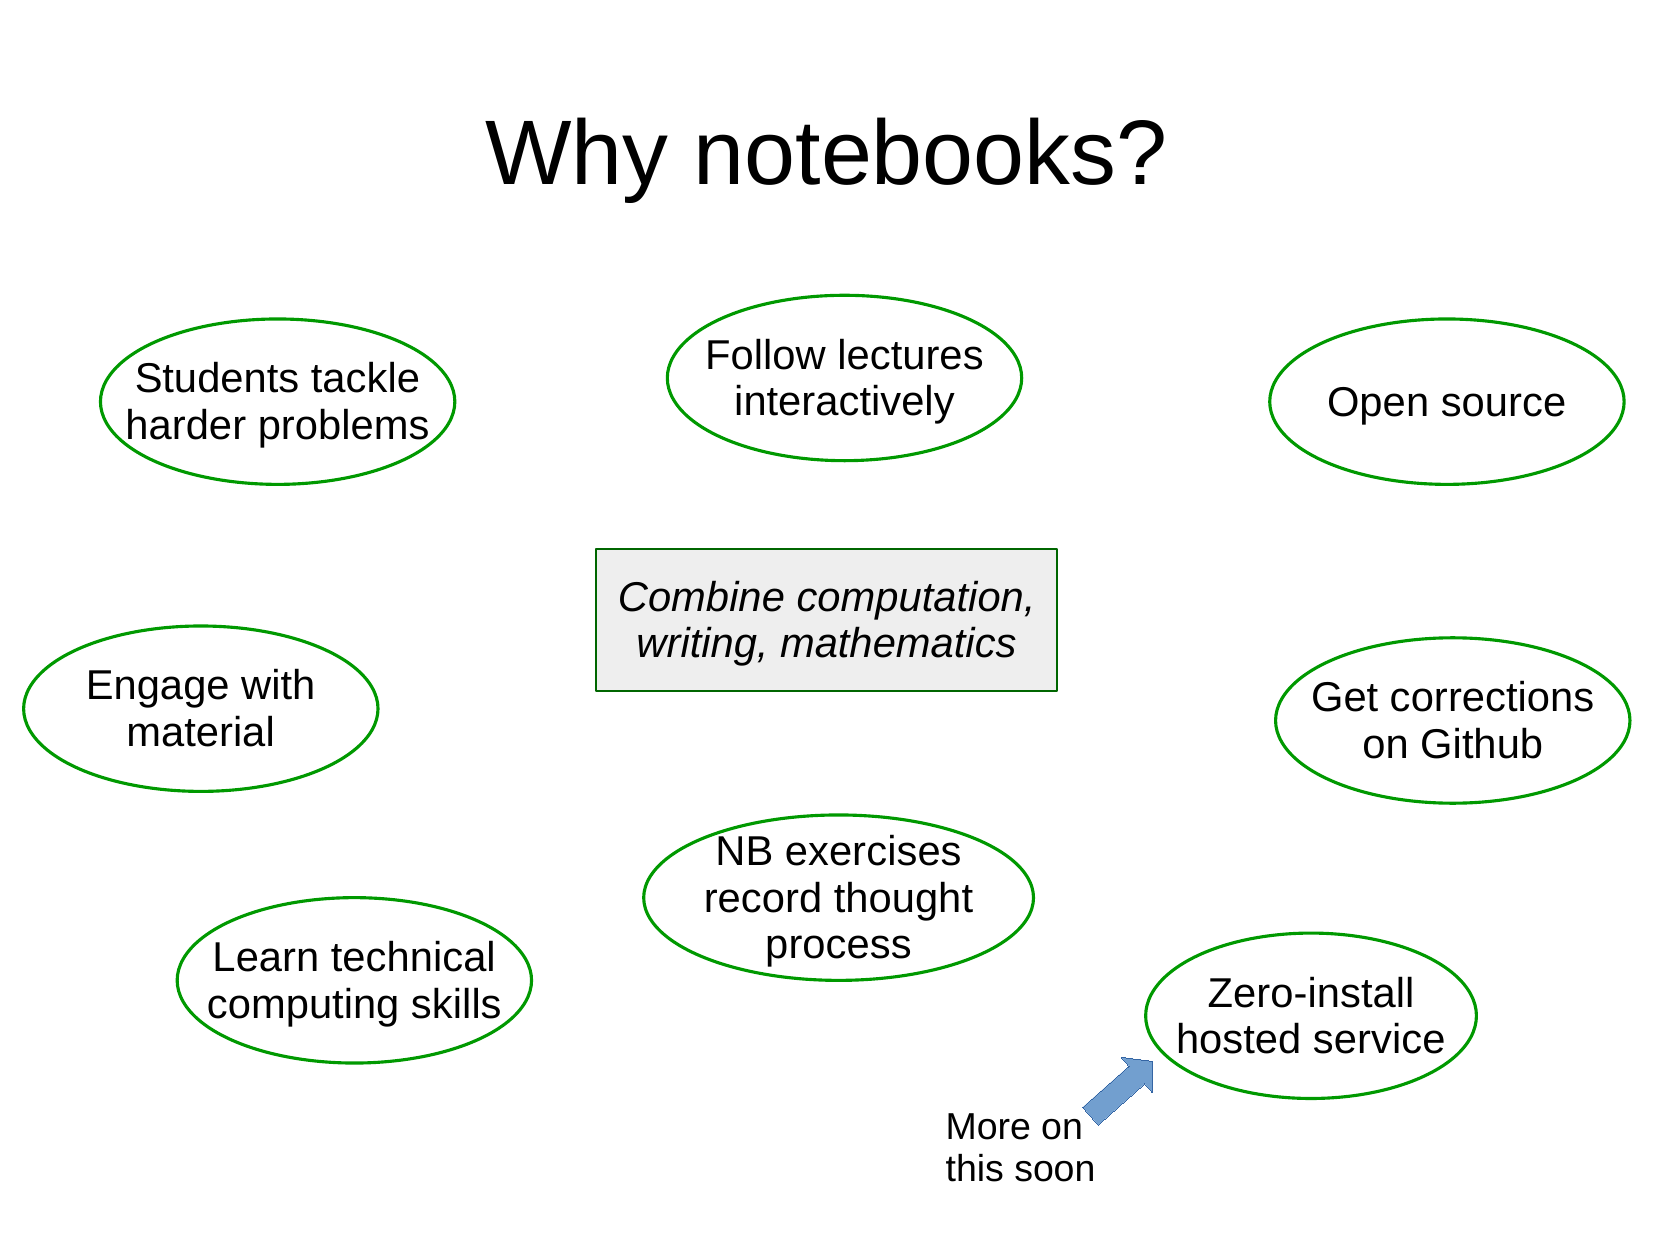

# Why notebooks?
Follow lectures
interactively
Students tackle
harder problems
Open source
Combine computation,
writing, mathematics
Engage with
material
Get corrections
on Github
NB exercises
record thought
process
Learn technical
computing skills
Zero-install
hosted service
More on
this soon